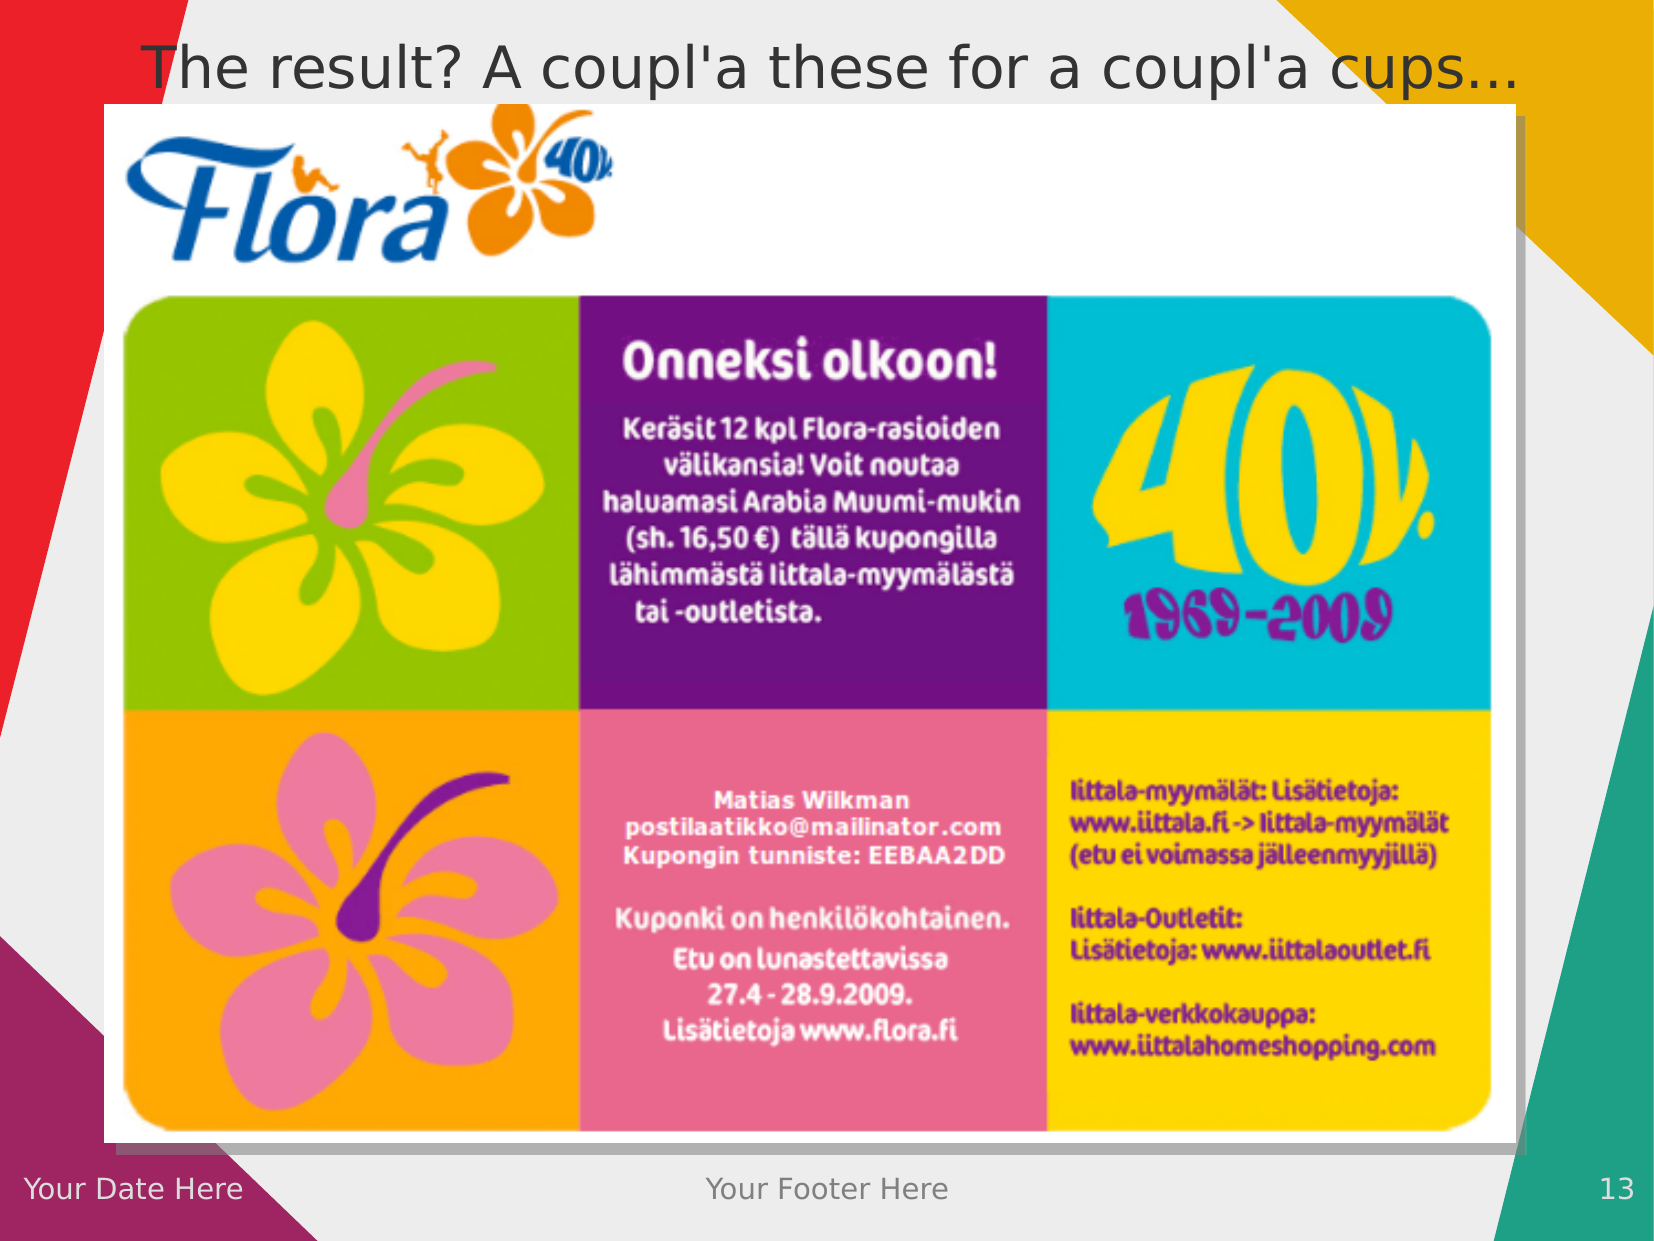

# The result? A coupl'a these for a coupl'a cups...
Your Date Here
Your Footer Here
13